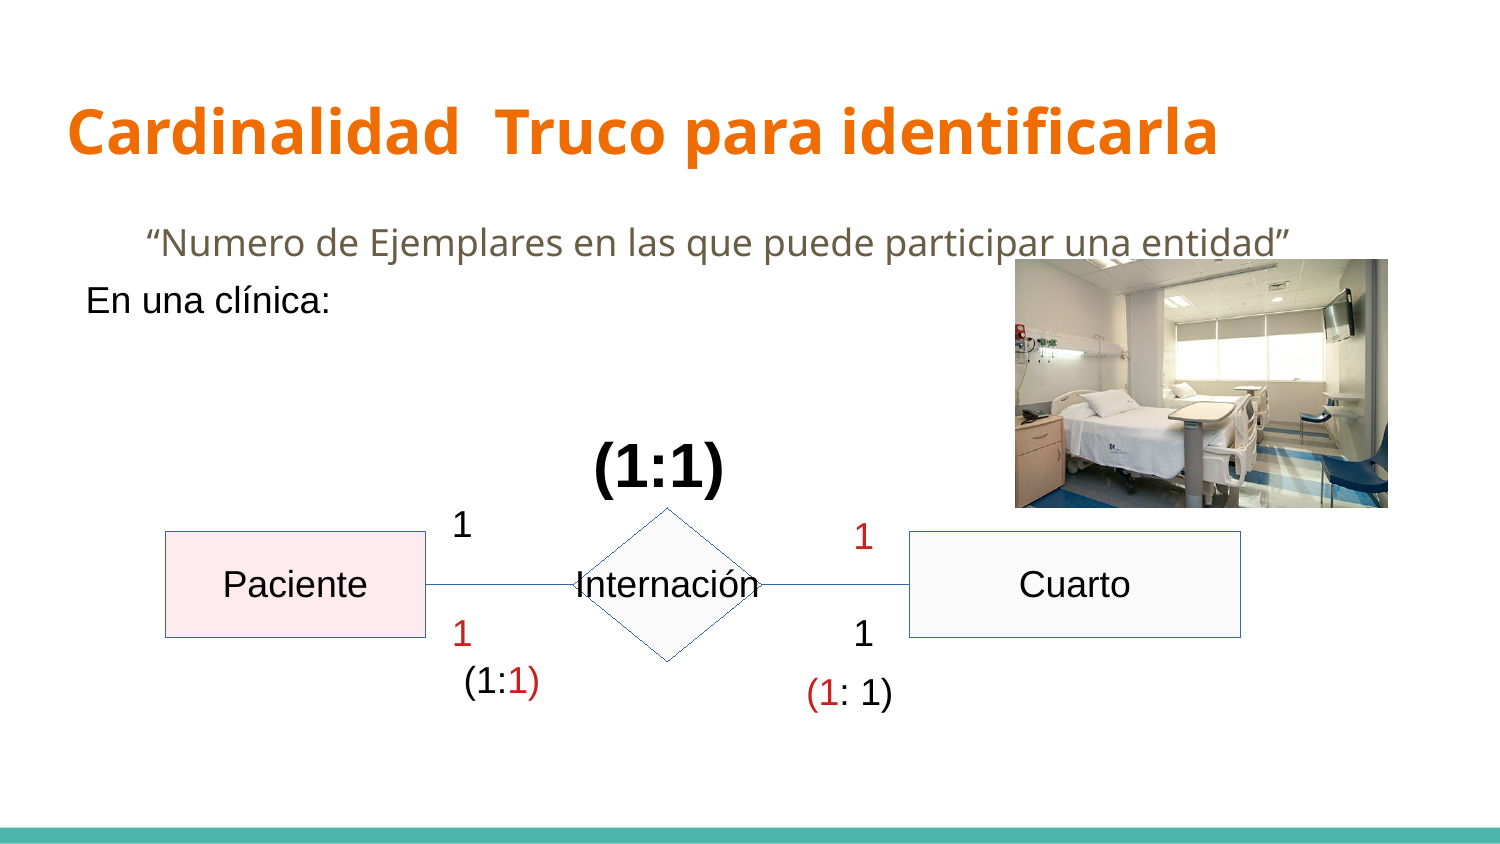

“Numero de Ejemplares en las que puede participar una entidad”
# Cardinalidad Truco para identificarla
En una clínica:
(1:1)
1
Internación
1
Paciente
Cuarto
1
1
(1:1)
(1: 1)